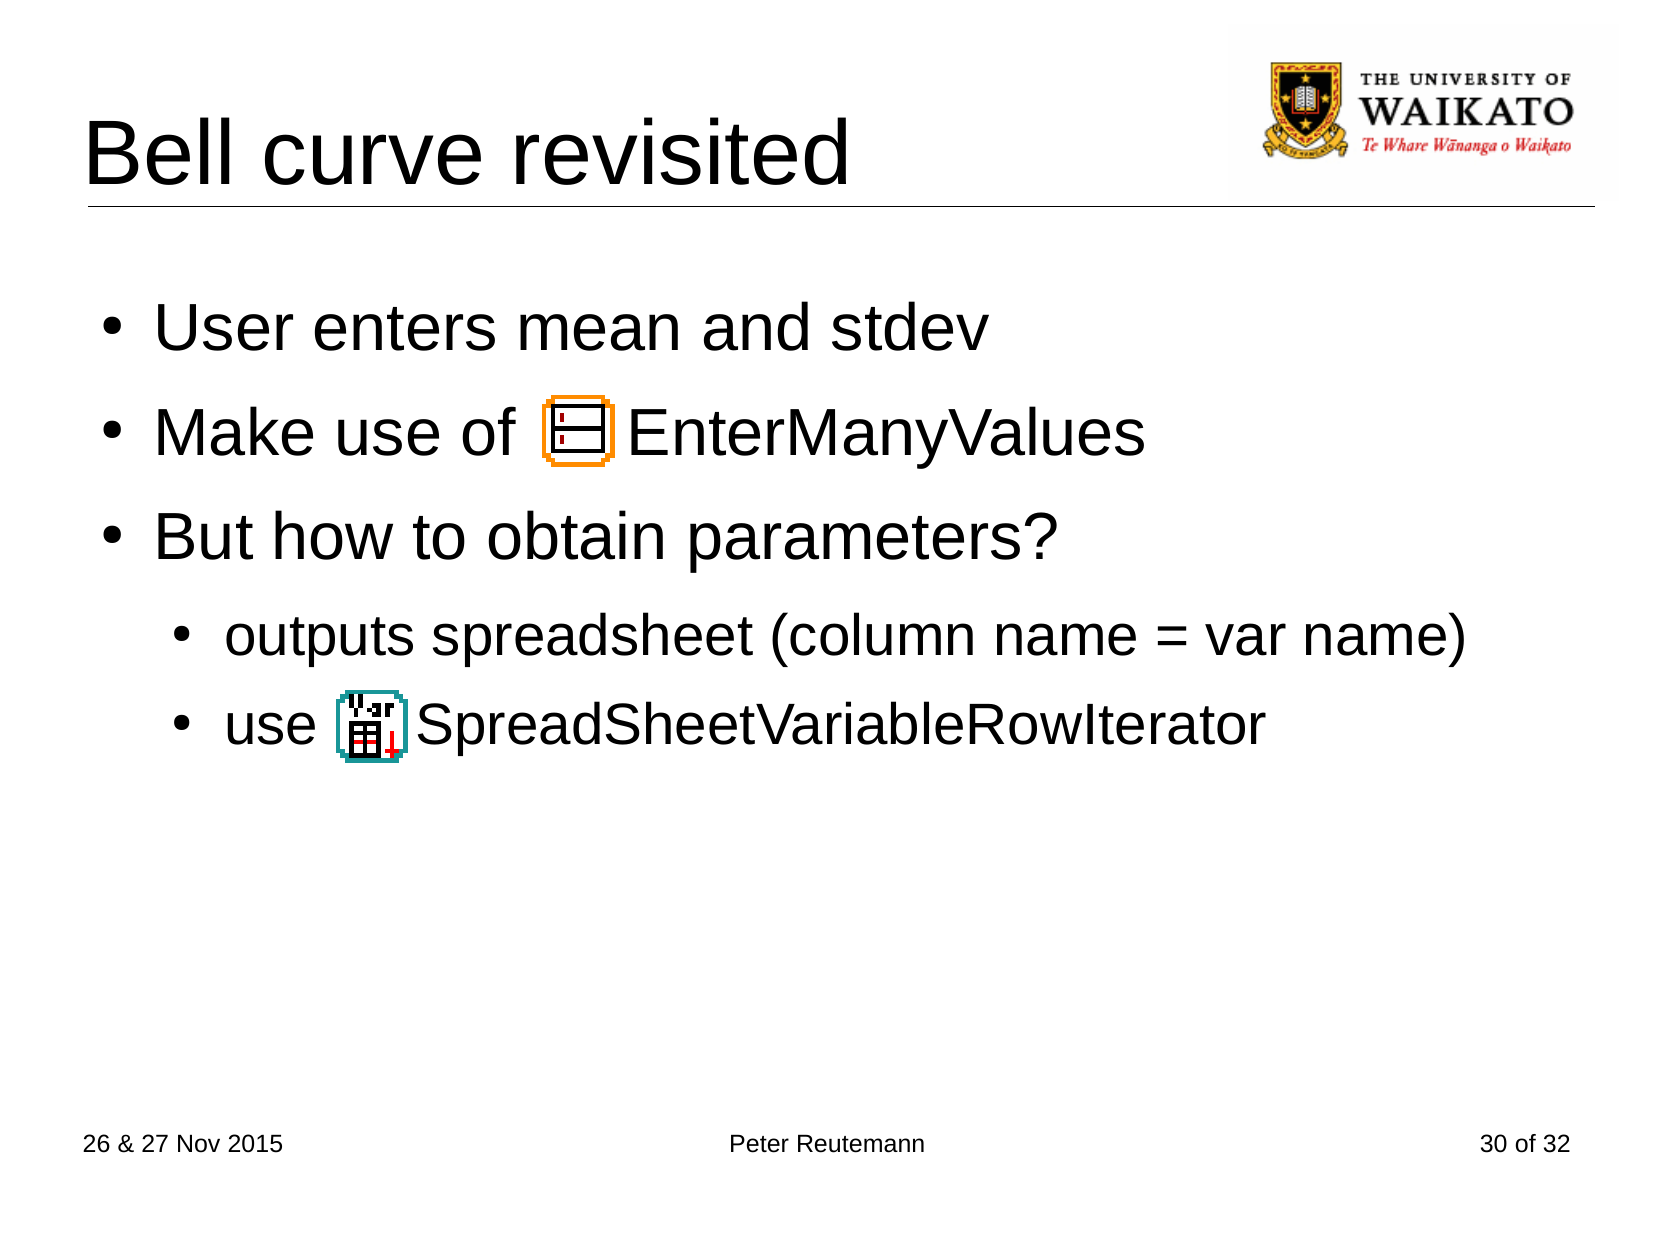

# Bell curve revisited
User enters mean and stdev
Make use of EnterManyValues
But how to obtain parameters?
outputs spreadsheet (column name = var name)
use SpreadSheetVariableRowIterator
26 & 27 Nov 2015
Peter Reutemann
30